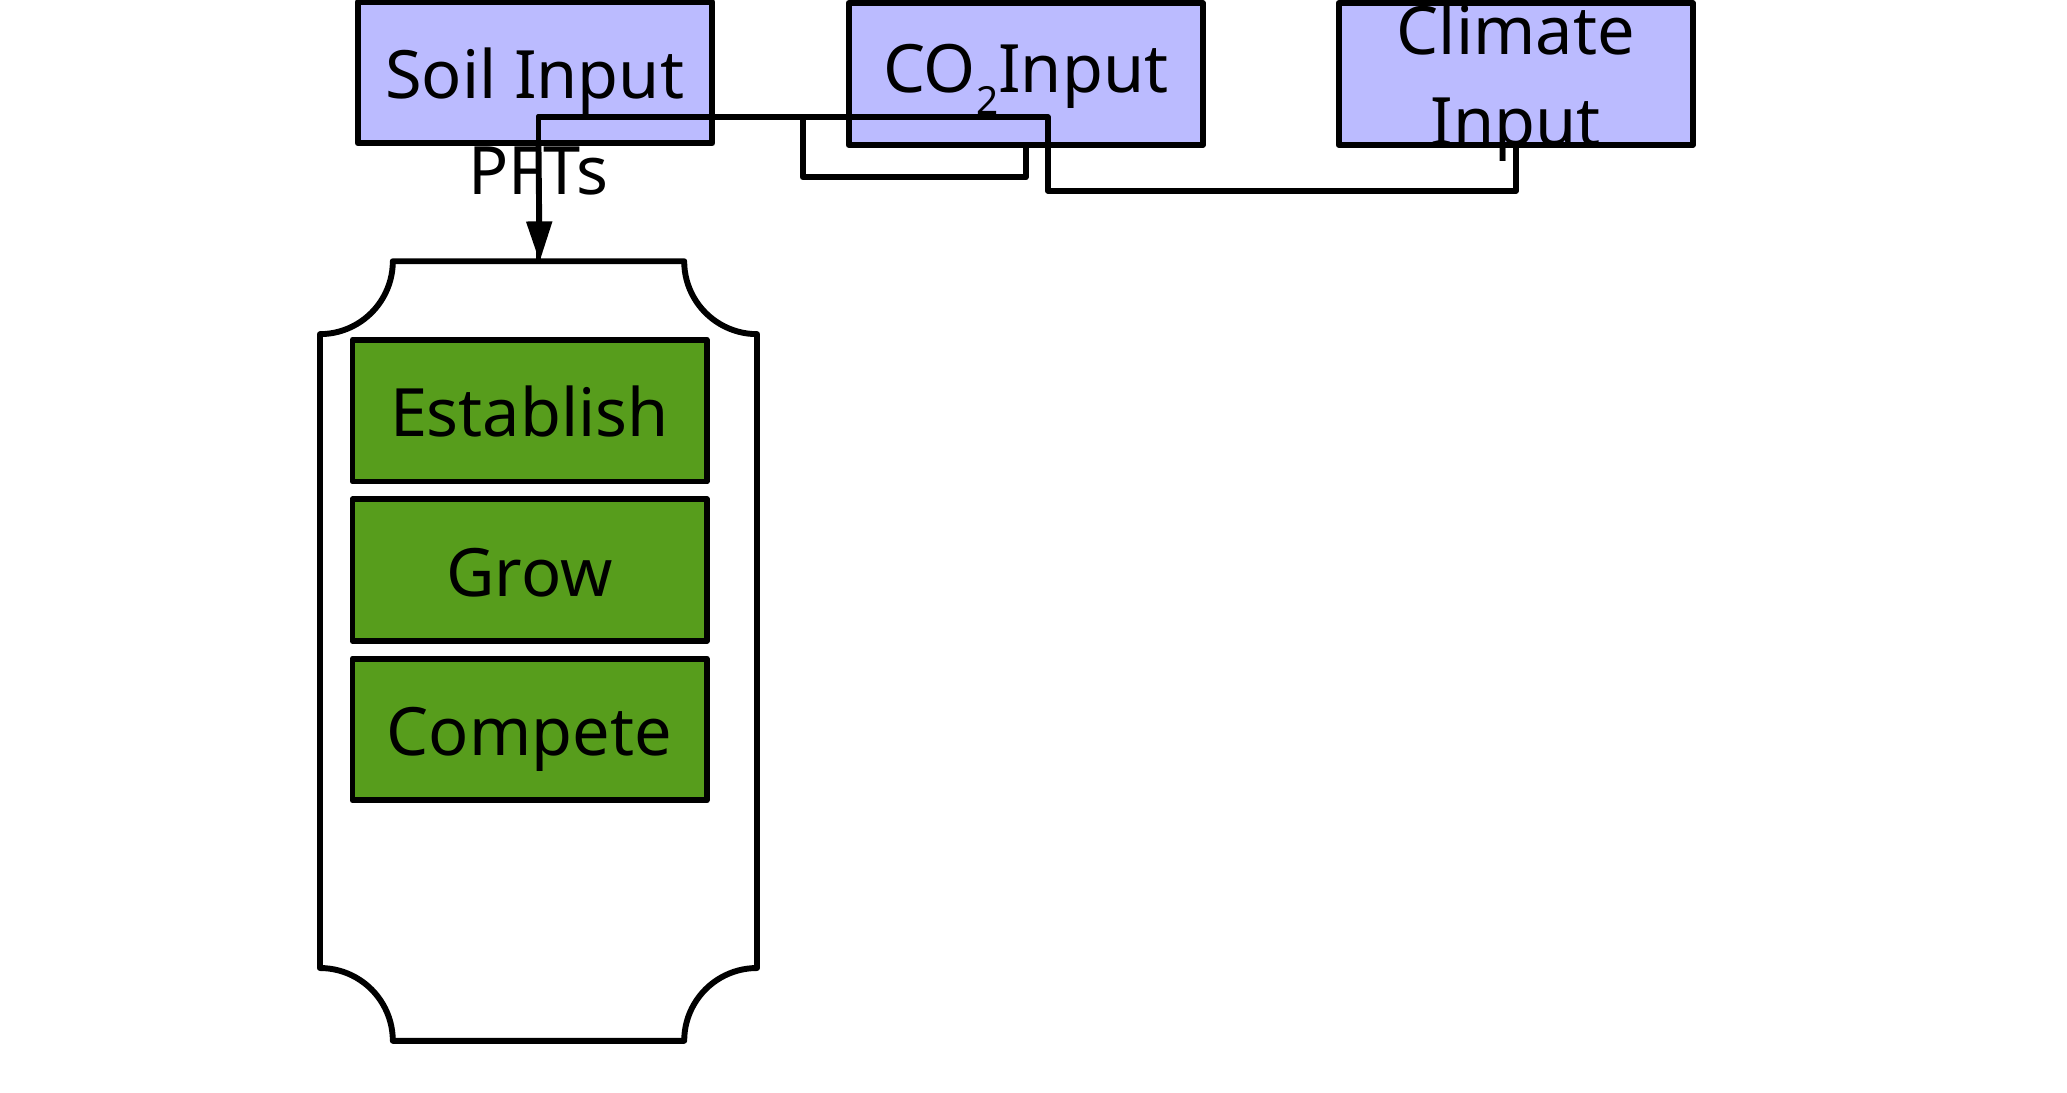

Soil Input
CO2Input
Climate
Input
PFTs
Establish
Grow
Compete